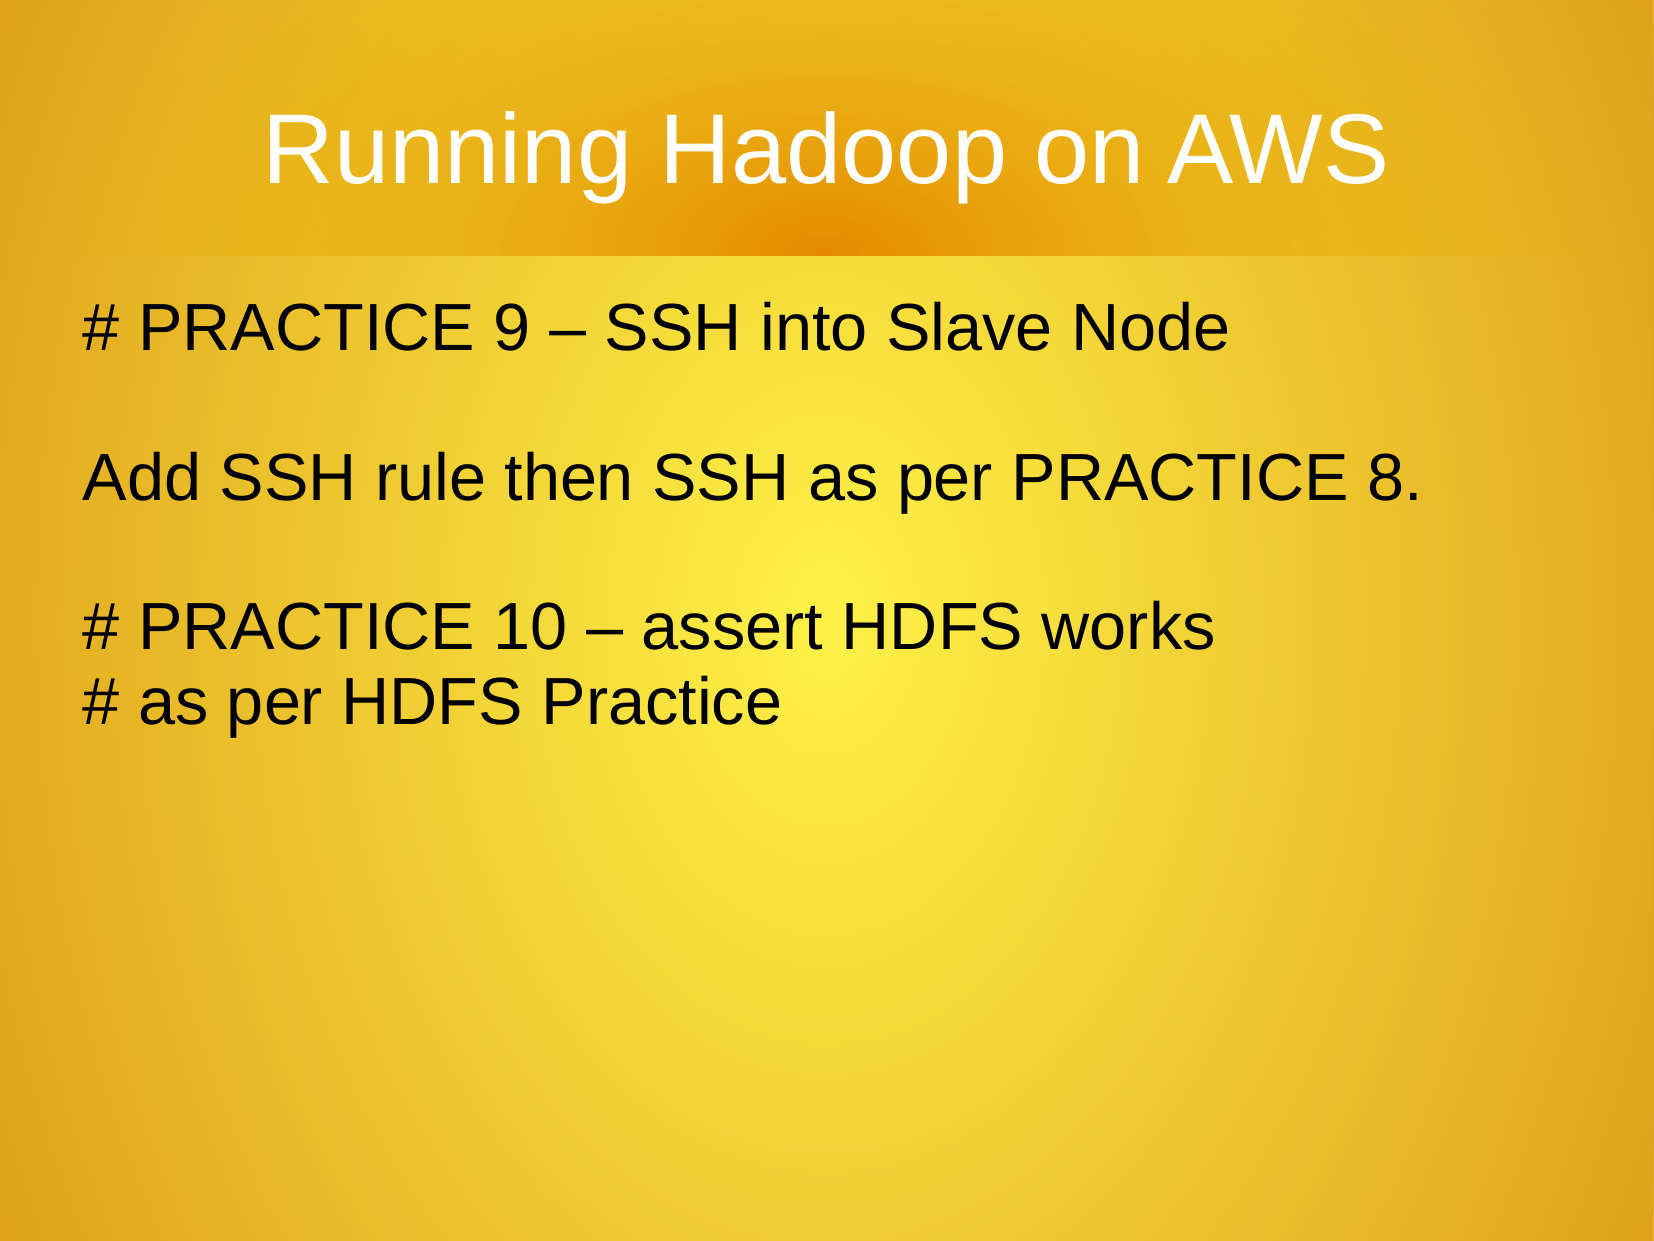

# Running Hadoop on AWS
# PRACTICE 9 – SSH into Slave Node
Add SSH rule then SSH as per PRACTICE 8.
# PRACTICE 10 – assert HDFS works
# as per HDFS Practice